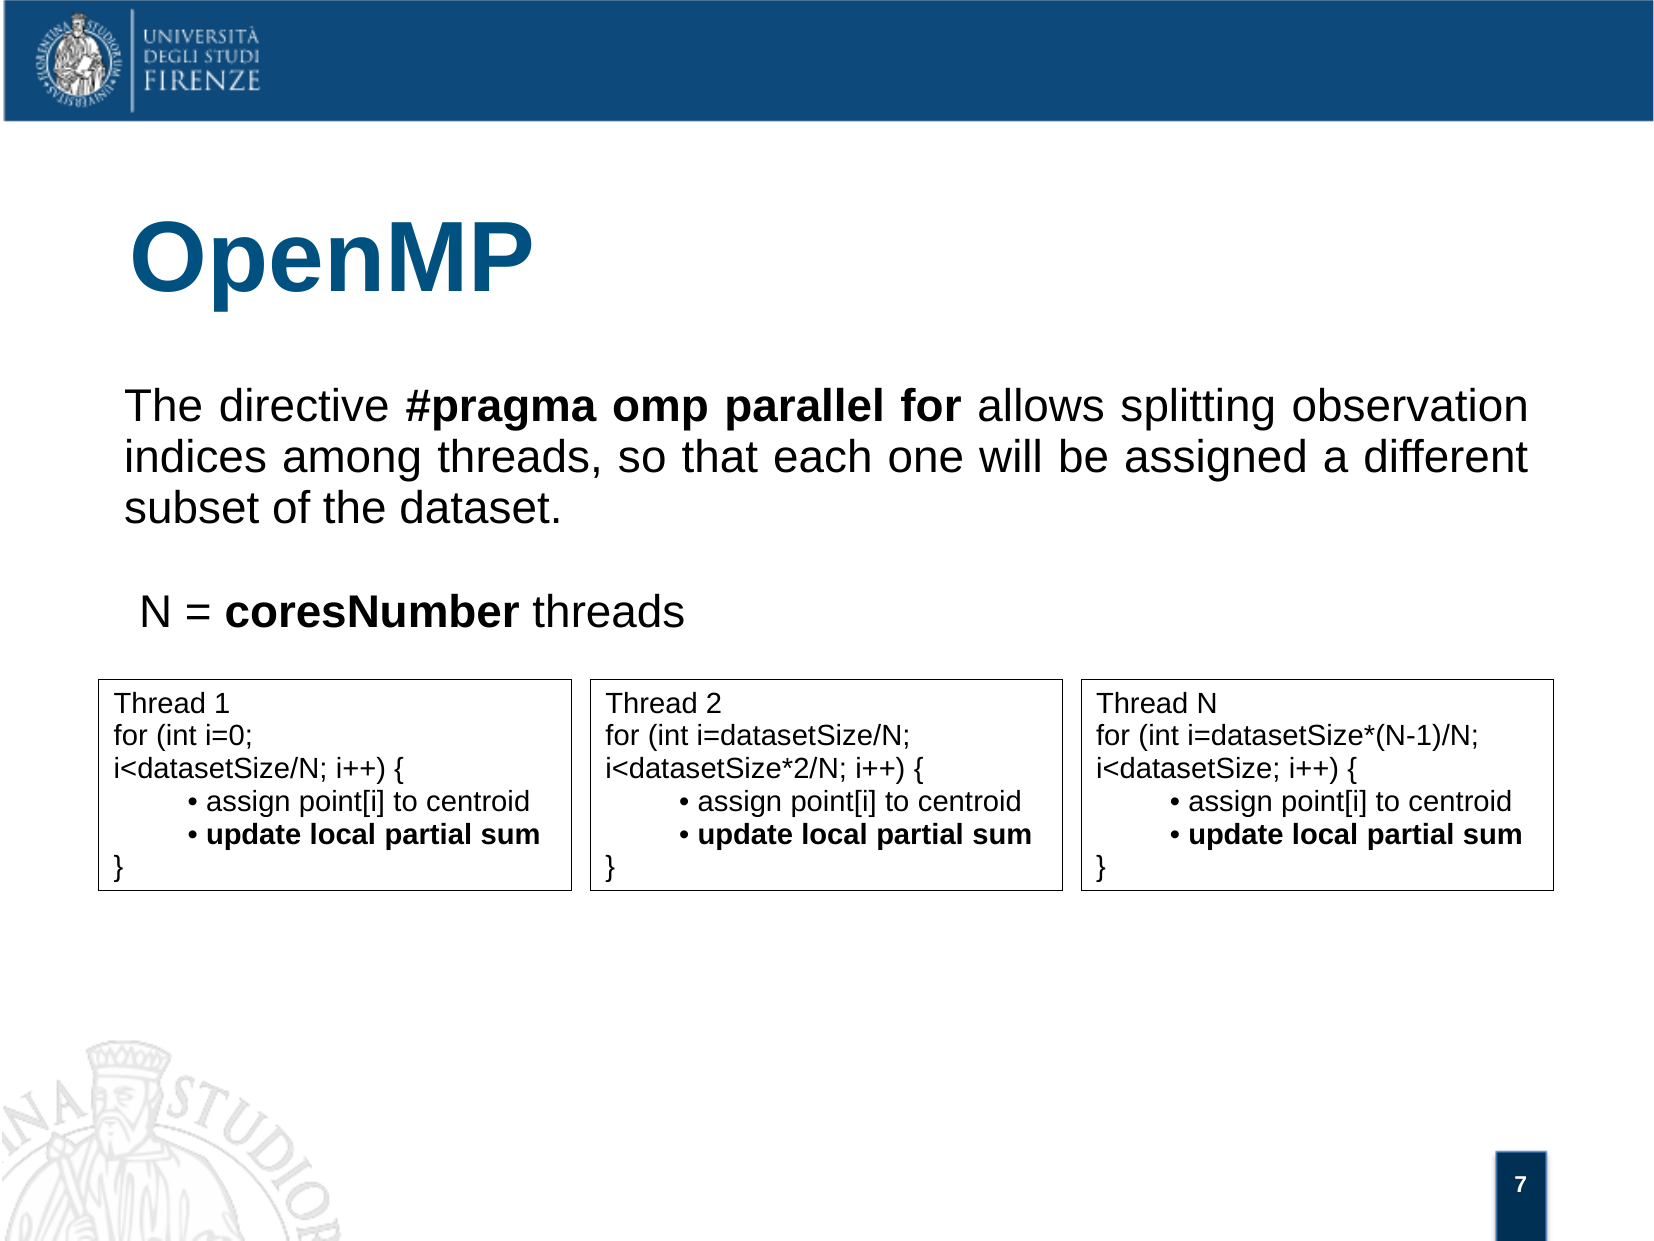

OpenMP
The directive #pragma omp parallel for allows splitting observation indices among threads, so that each one will be assigned a different subset of the dataset.
N = coresNumber threads
Thread 1
for (int i=0;
i<datasetSize/N; i++) {
	• assign point[i] to centroid
	• update local partial sum
}
Thread 2
for (int i=datasetSize/N; 	i<datasetSize*2/N; i++) {
	• assign point[i] to centroid
	• update local partial sum
}
Thread N
for (int i=datasetSize*(N-1)/N; i<datasetSize; i++) {
	• assign point[i] to centroid
	• update local partial sum
}
7